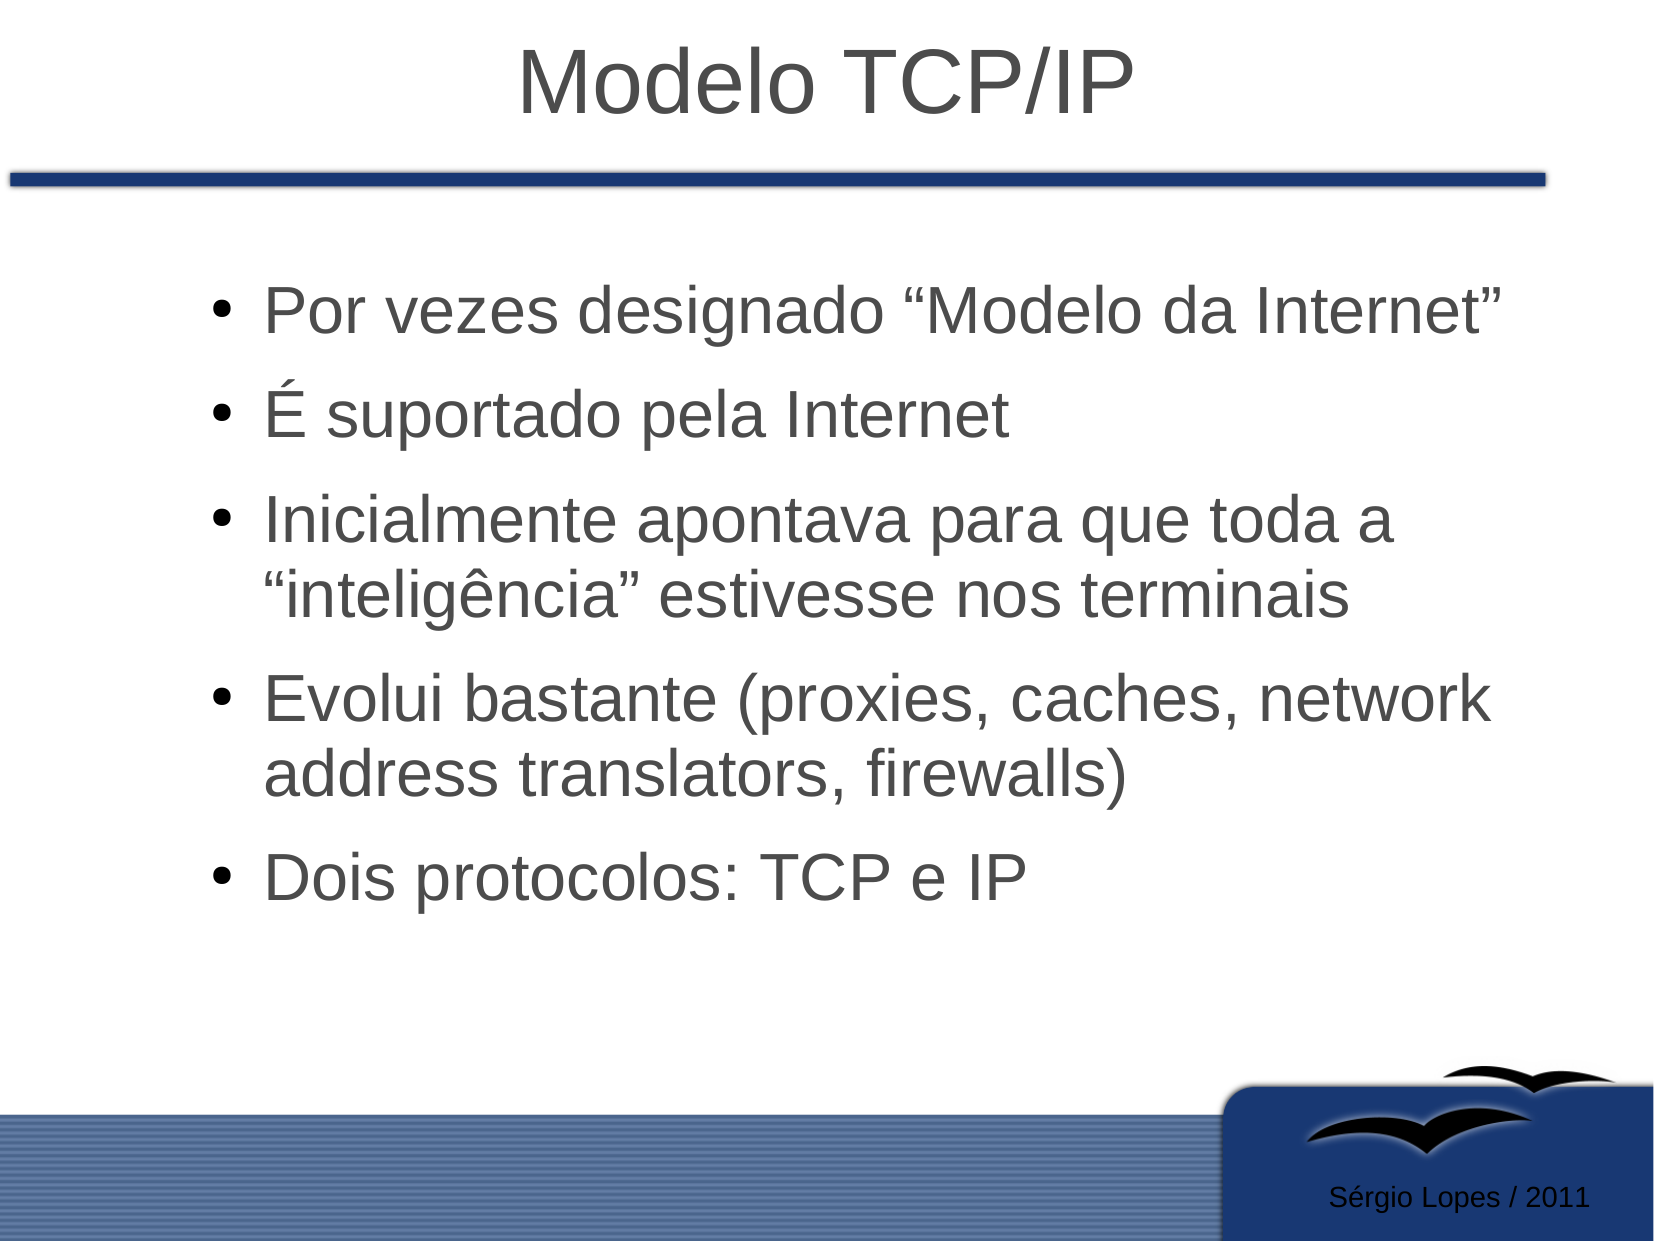

# Modelo TCP/IP
Por vezes designado “Modelo da Internet”
É suportado pela Internet
Inicialmente apontava para que toda a “inteligência” estivesse nos terminais
Evolui bastante (proxies, caches, network address translators, firewalls)
Dois protocolos: TCP e IP
Sérgio Lopes / 2011